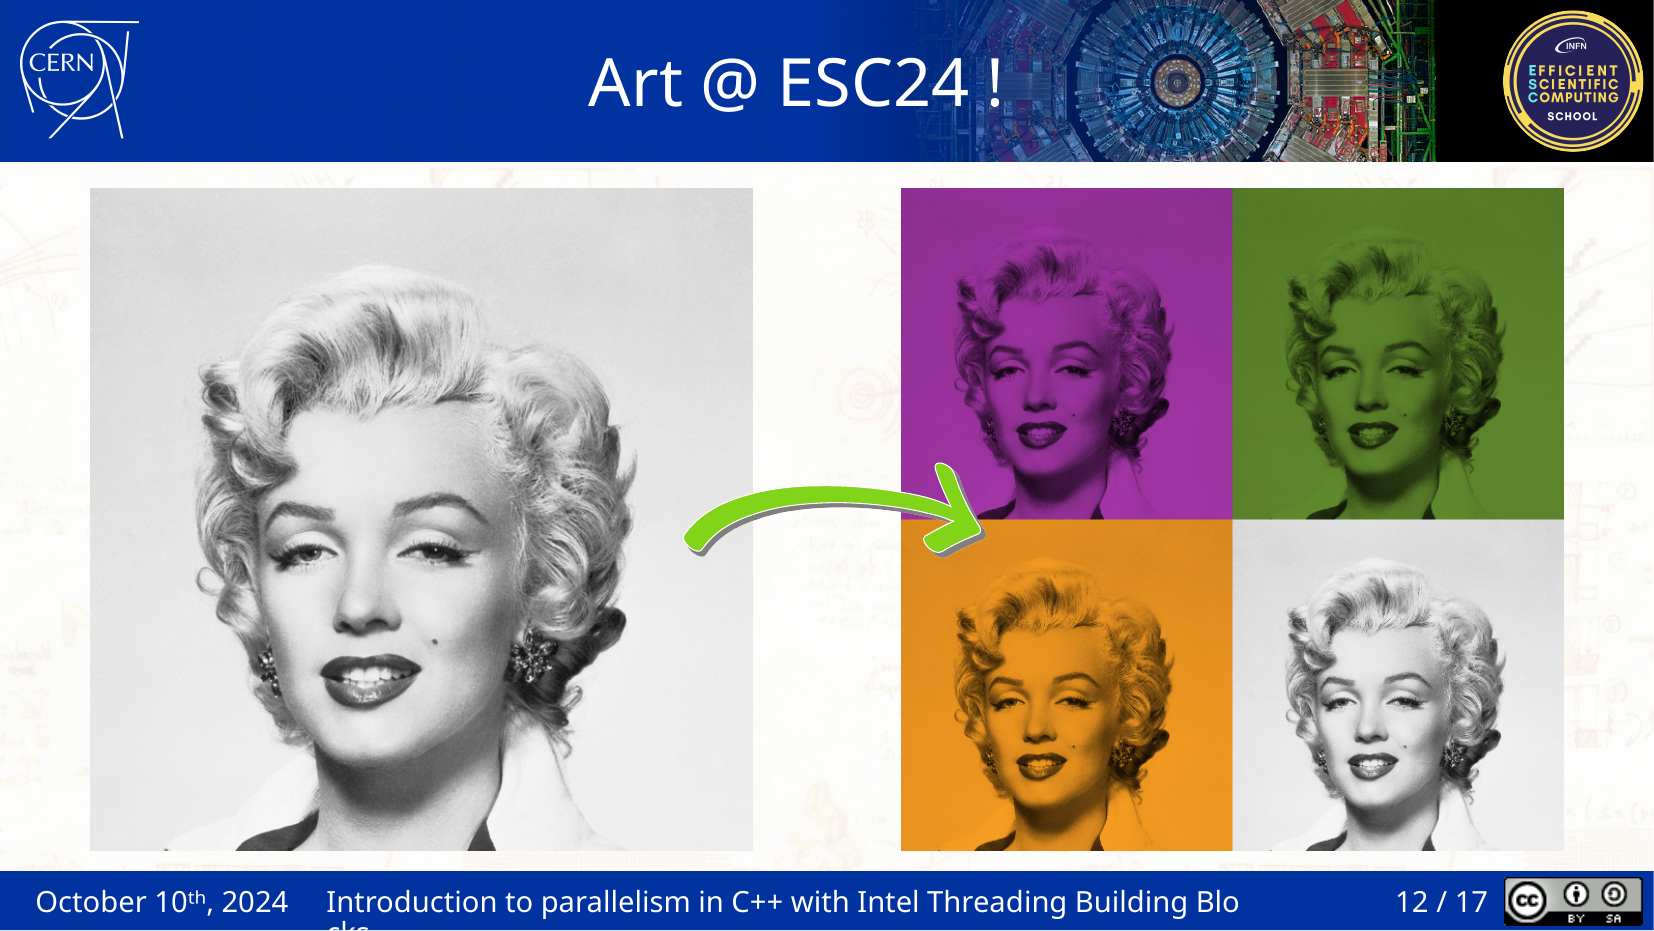

# Art @ ESC24 !
October 10ᵗʰ, 2024
Introduction to parallelism in C++ with Intel Threading Building Blocks
12